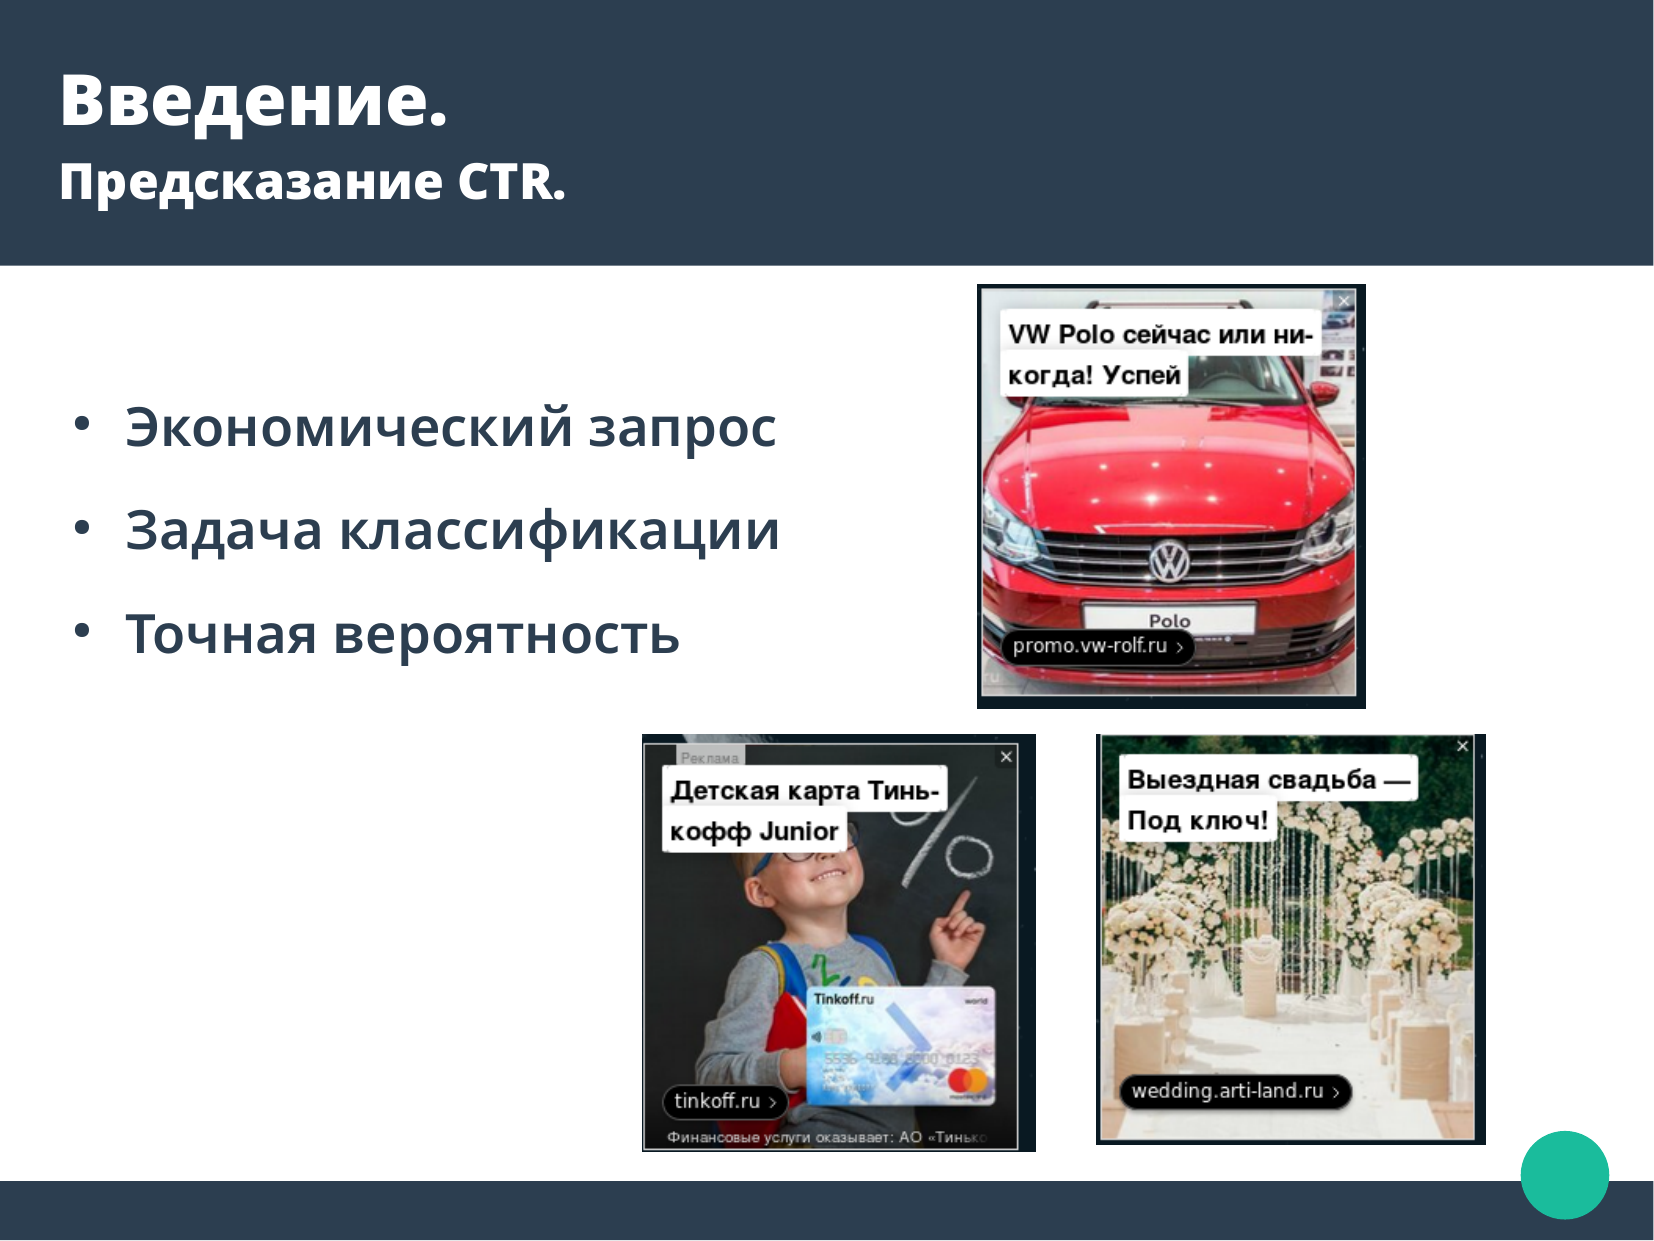

# Введение. Предсказание CTR.
Экономический запрос
Задача классификации
Точная вероятность